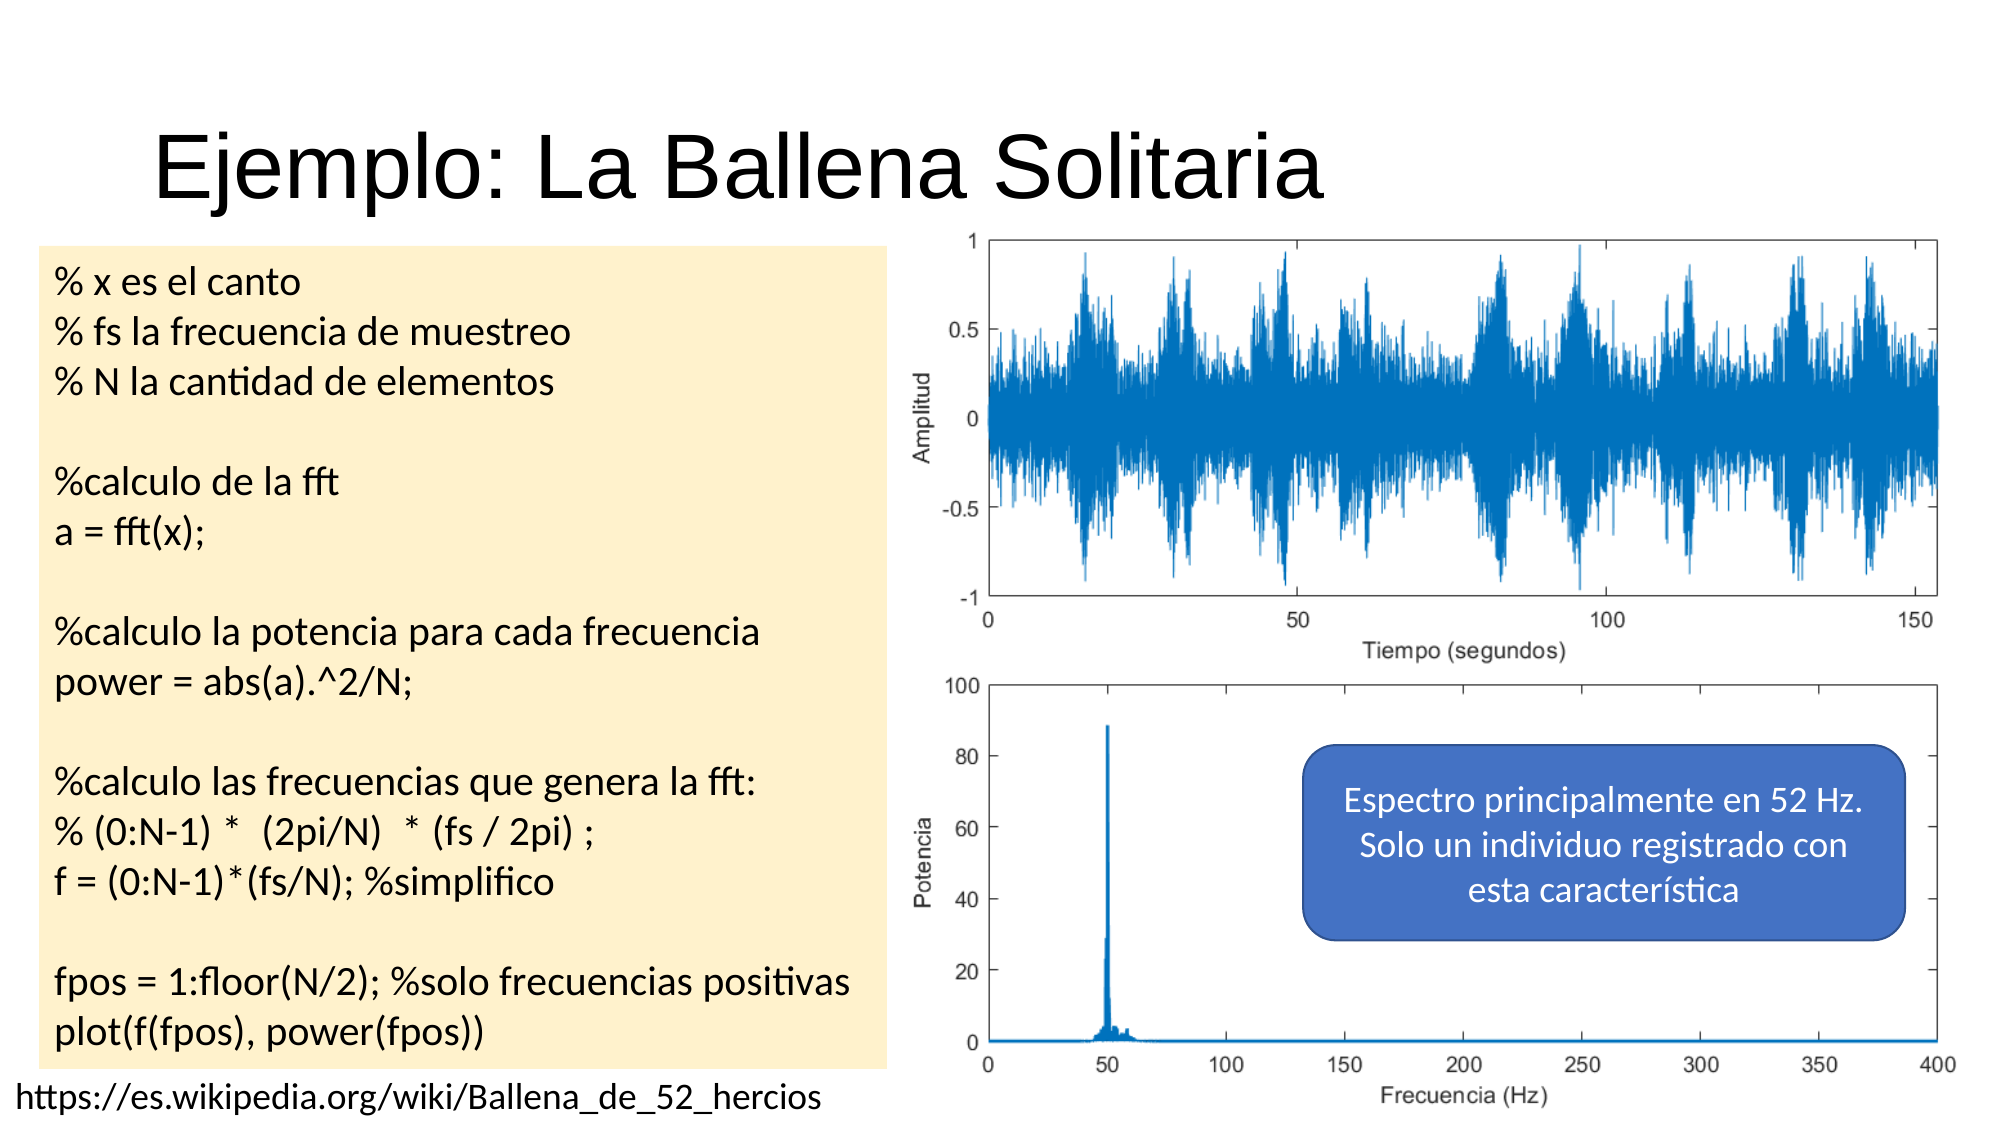

# Ejemplo: La Ballena Solitaria
% x es el canto
% fs la frecuencia de muestreo
% N la cantidad de elementos
%calculo de la fft
a = fft(x);
%calculo la potencia para cada frecuencia
power = abs(a).^2/N;
%calculo las frecuencias que genera la fft:
% (0:N-1) * (2pi/N) * (fs / 2pi) ;
f = (0:N-1)*(fs/N); %simplifico
fpos = 1:floor(N/2); %solo frecuencias positivas
plot(f(fpos), power(fpos))
Espectro principalmente en 52 Hz.
Solo un individuo registrado con esta característica
https://es.wikipedia.org/wiki/Ballena_de_52_hercios